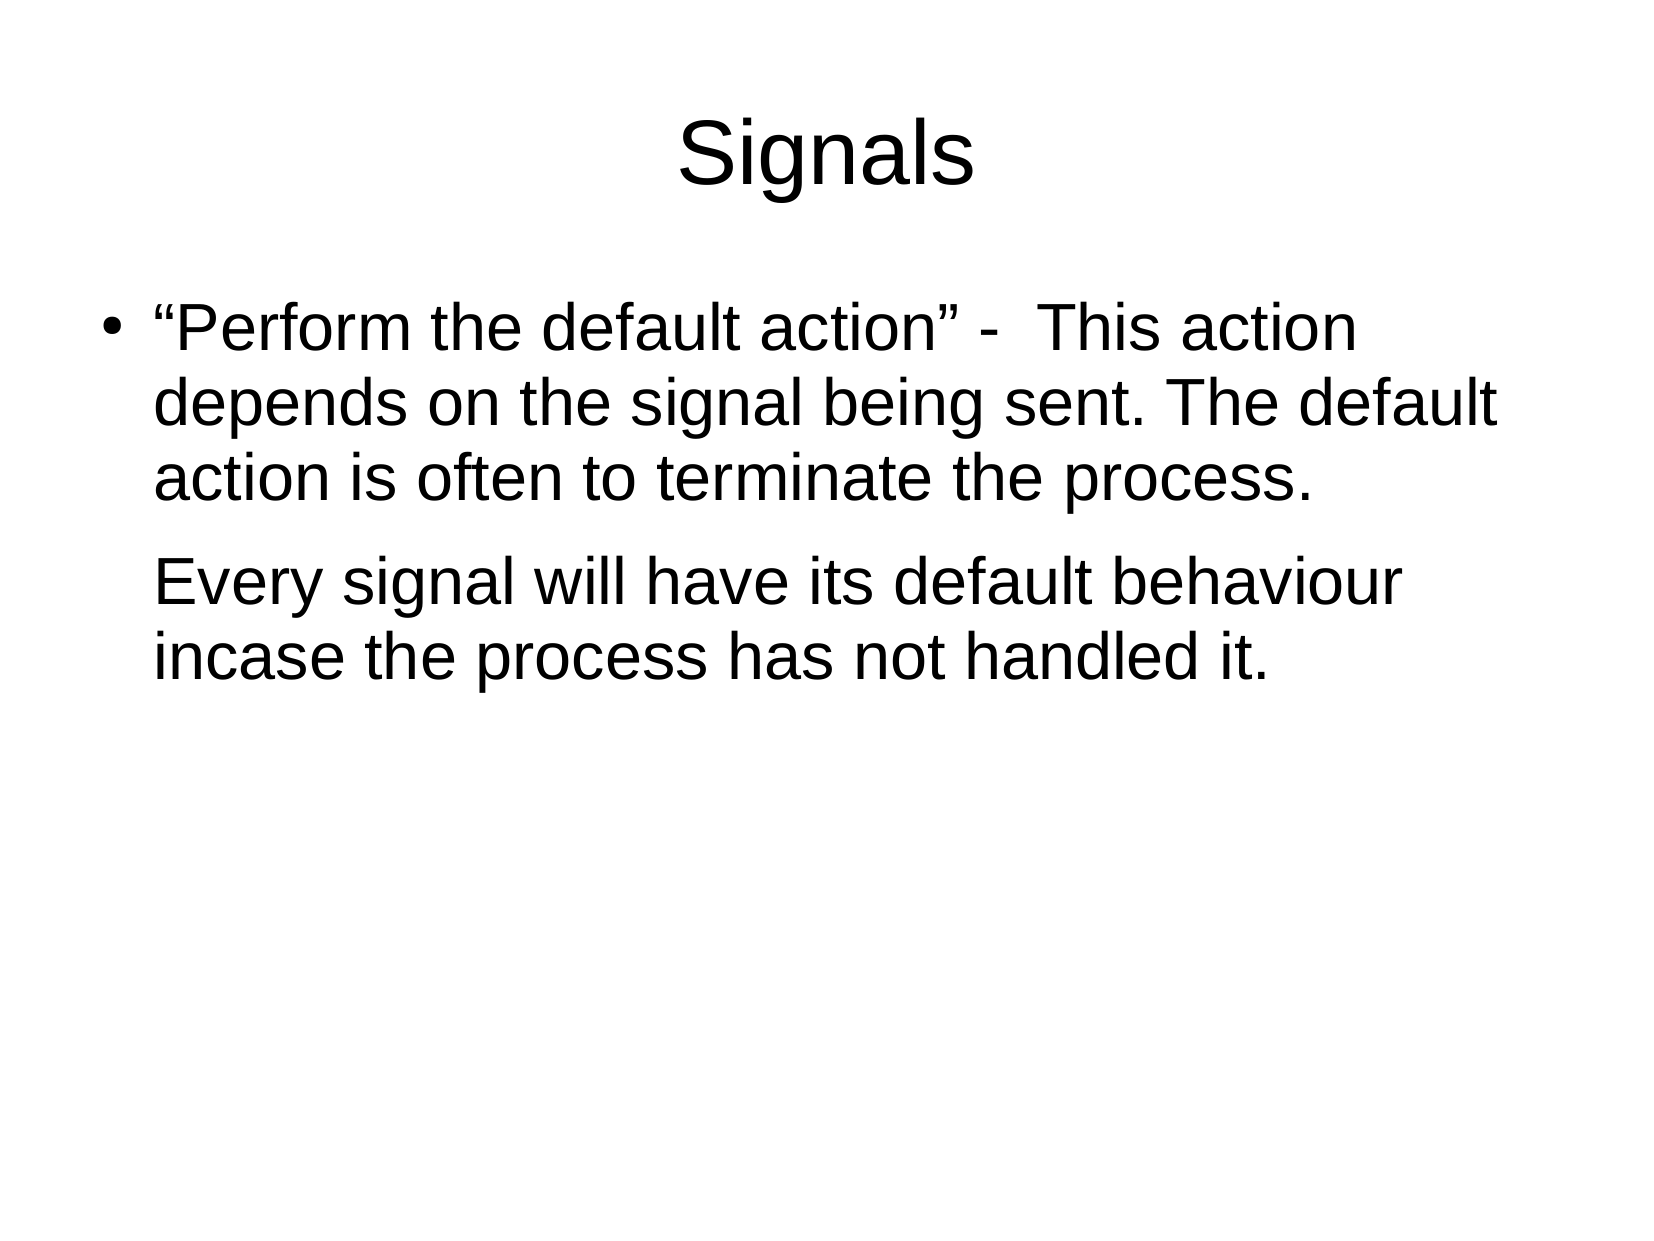

# Signals
“Perform the default action” - This action depends on the signal being sent. The default action is often to terminate the process.
Every signal will have its default behaviour incase the process has not handled it.